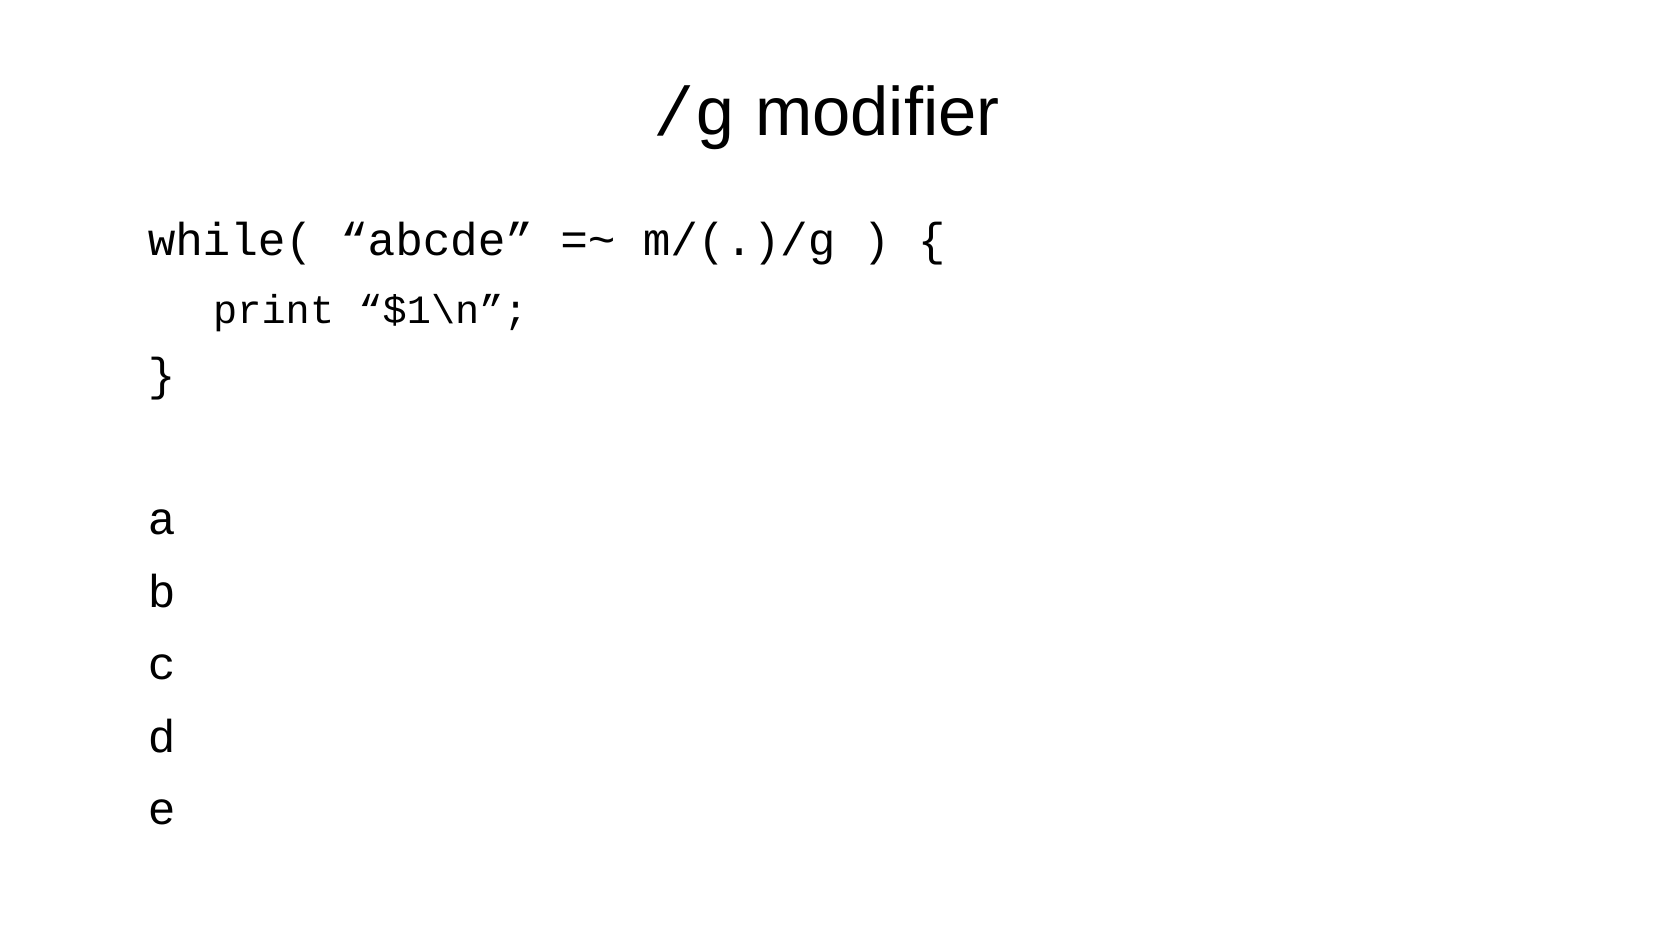

# /g modifier
while( “abcde” =~ m/(.)/g ) {
print “$1\n”;
}
a
b
c
d
e